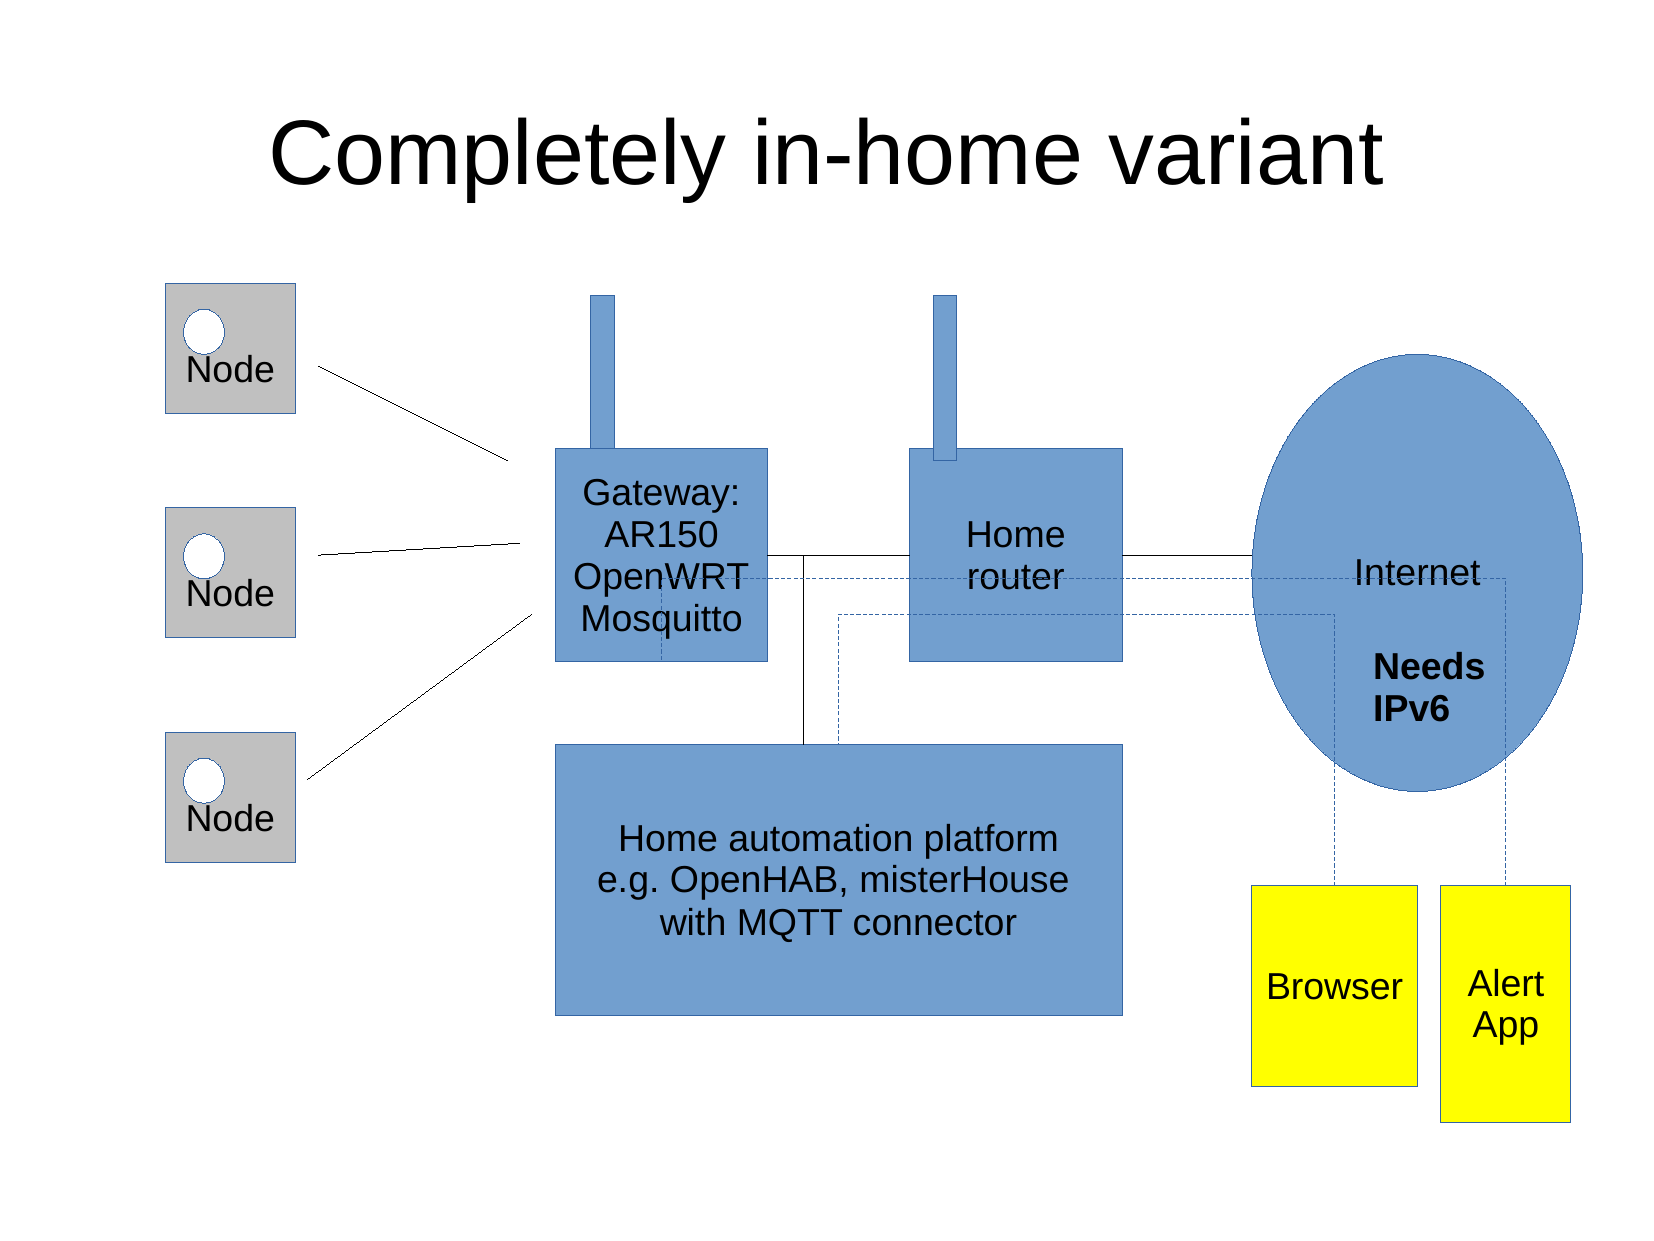

# Completely in-home variant
Node
Internet
Gateway:
AR150
OpenWRT
Mosquitto
Home
router
Node
Needs IPv6
Node
Home automation platform
e.g. OpenHAB, misterHouse
with MQTT connector
Browser
Alert
App